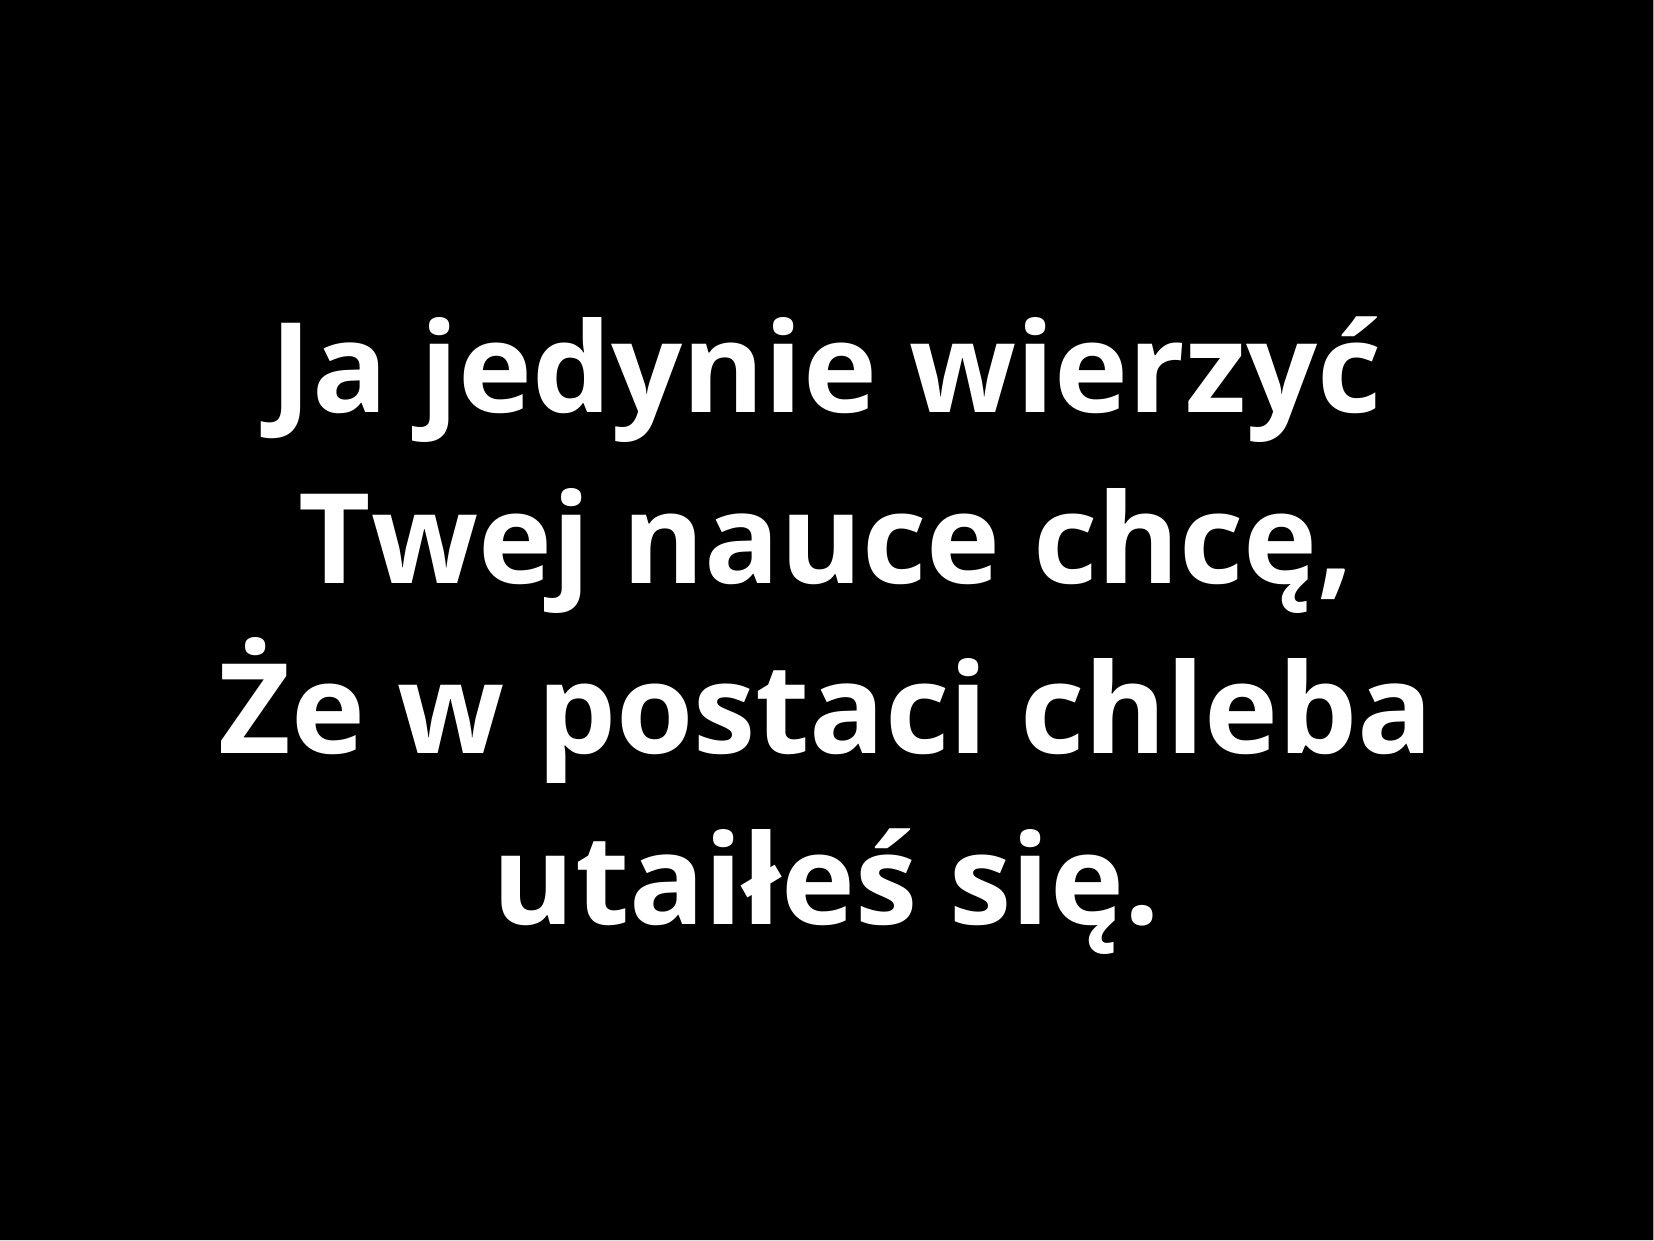

# Ja jedynie wierzyć Twej nauce chcę, Że w postaci chleba utaiłeś się.